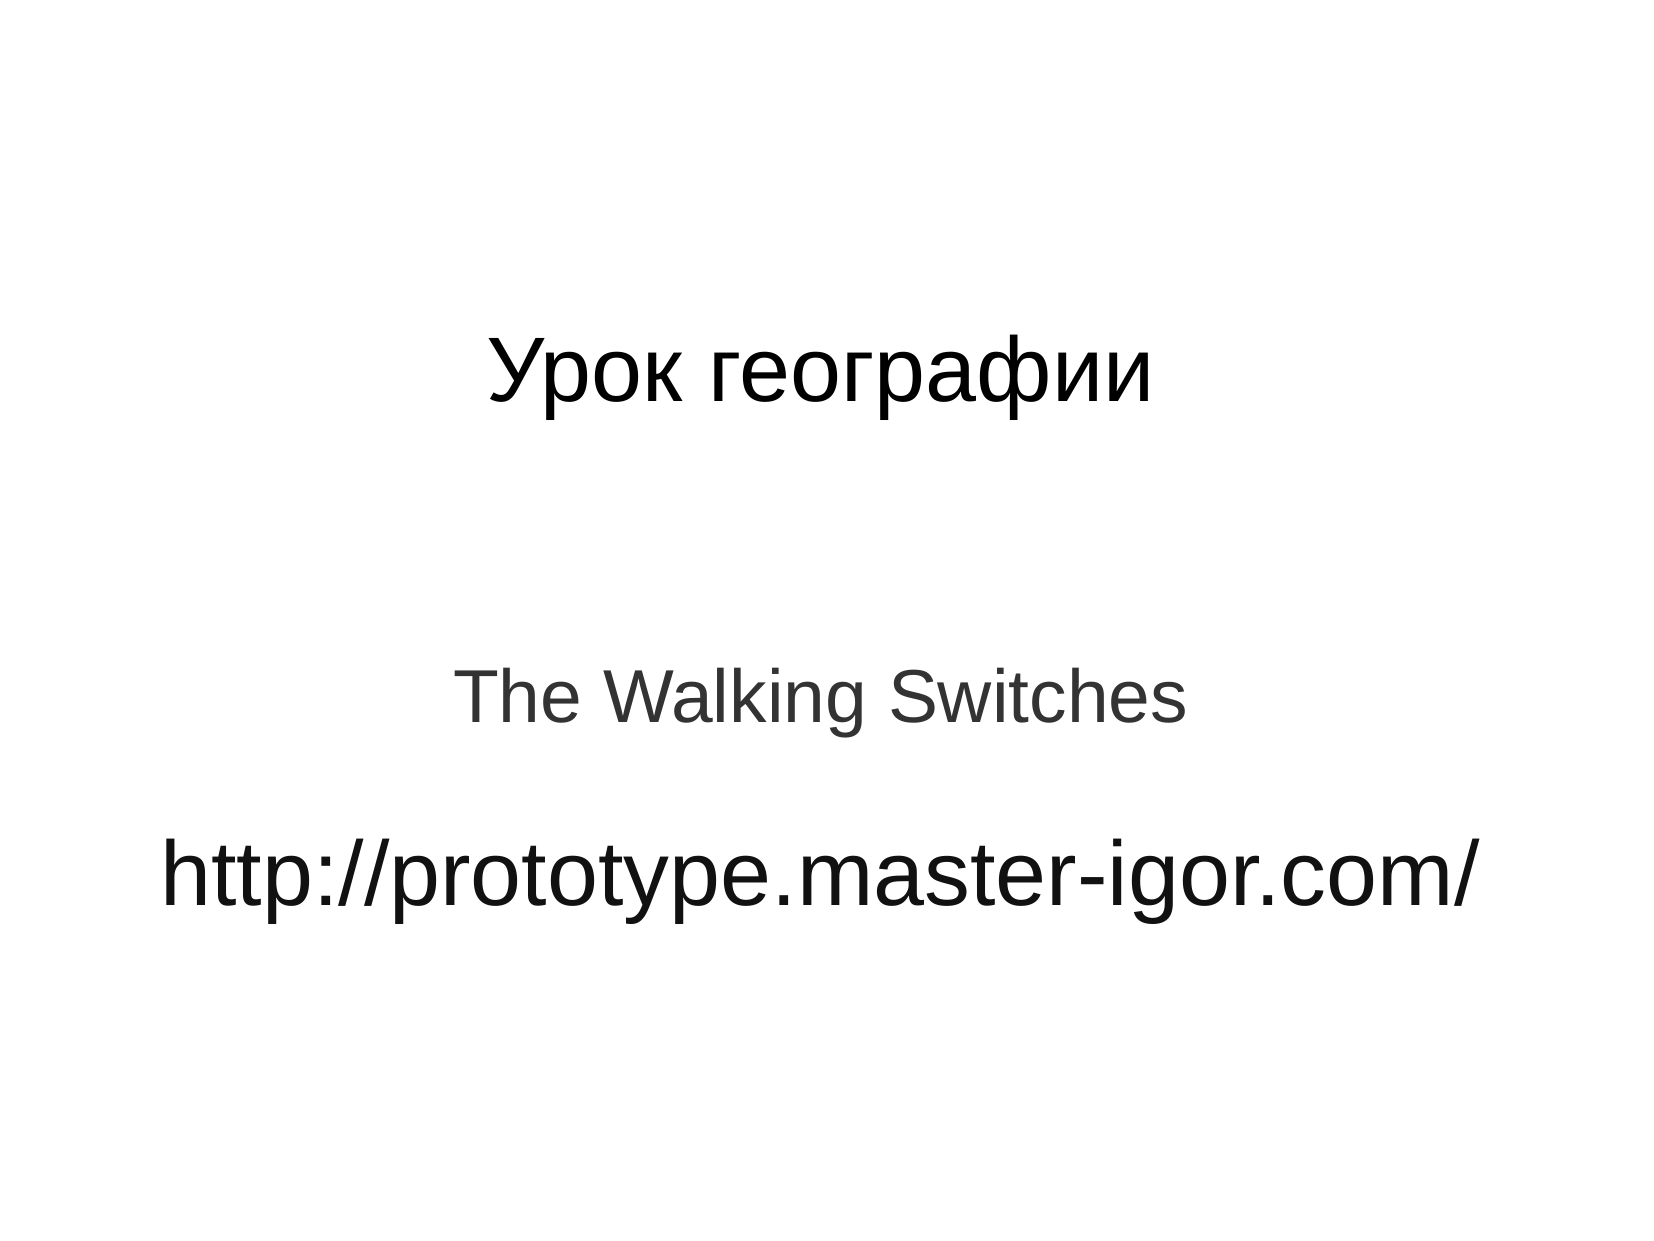

# Урок географии
The Walking Switches
http://prototype.master-igor.com/